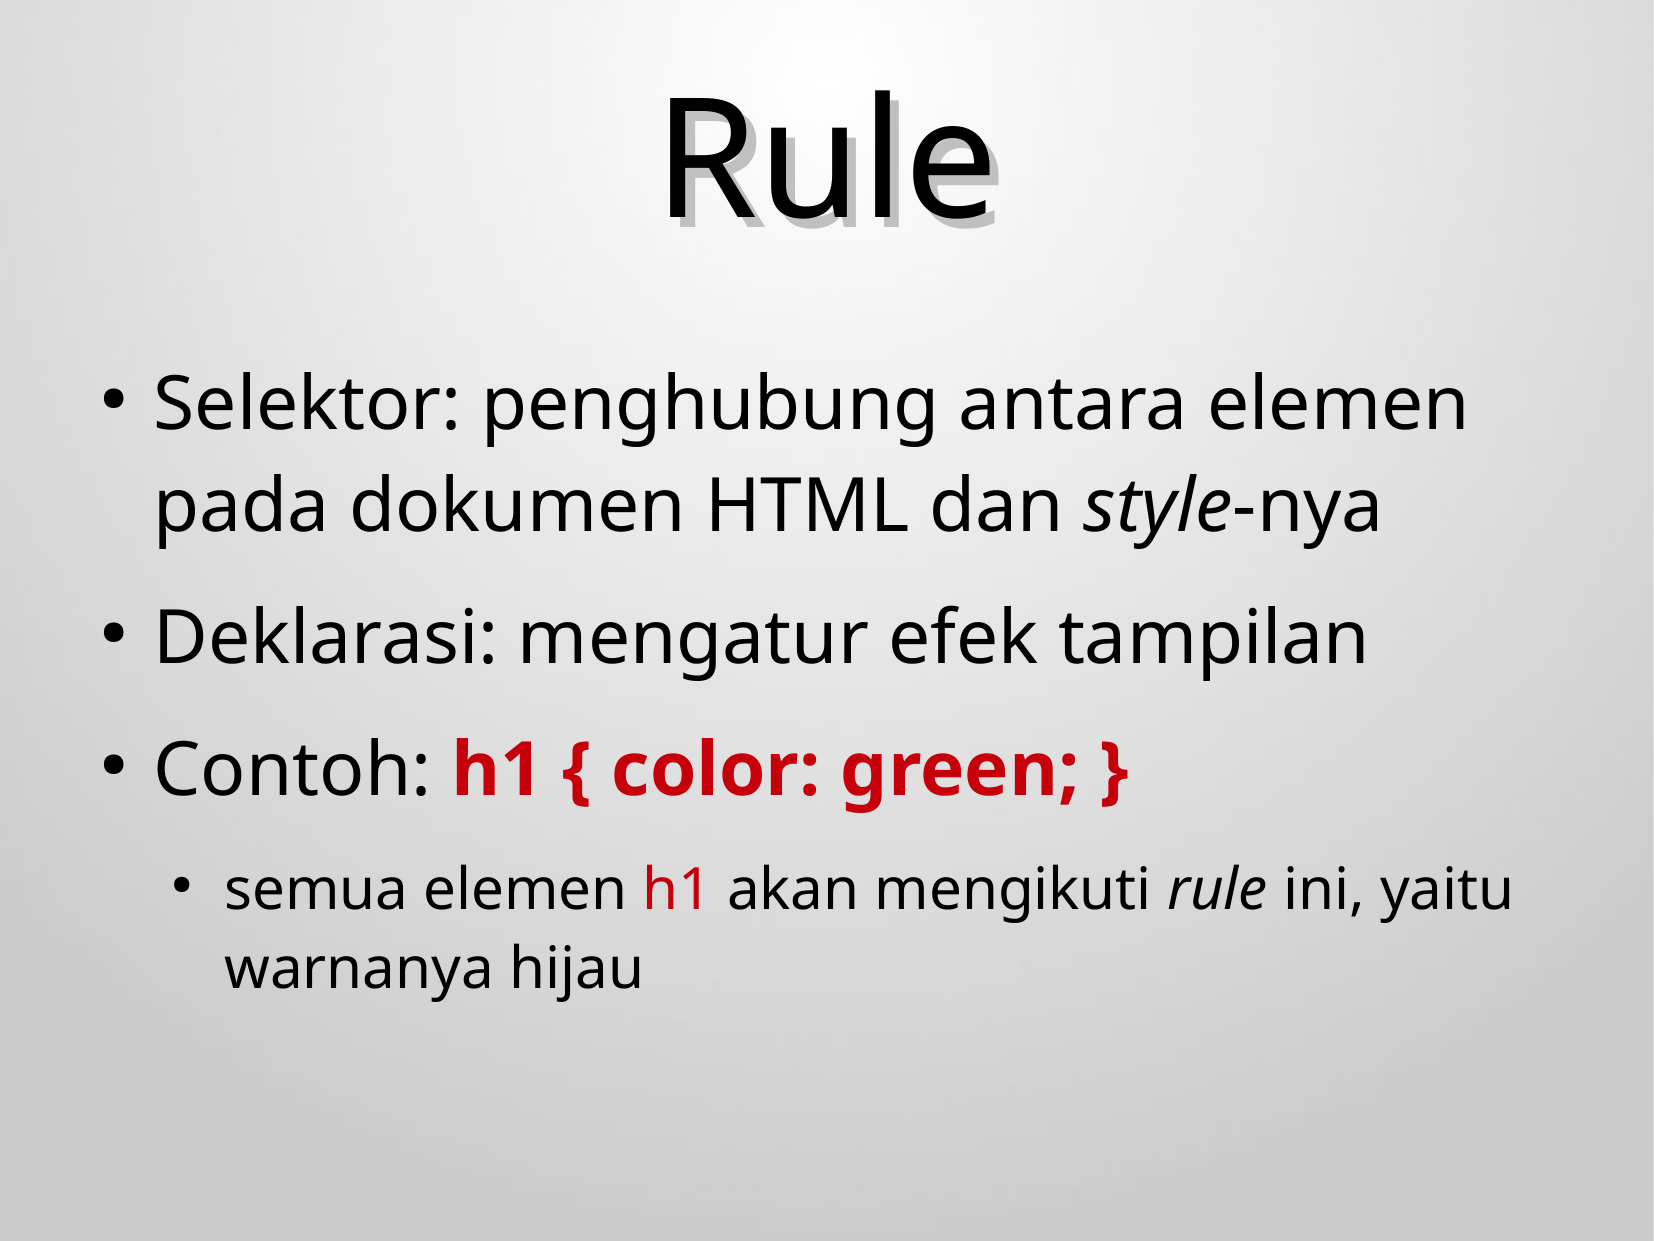

# Rule
Selektor: penghubung antara elemen pada dokumen HTML dan style-nya
Deklarasi: mengatur efek tampilan
Contoh: h1 { color: green; }
semua elemen h1 akan mengikuti rule ini, yaitu warnanya hijau